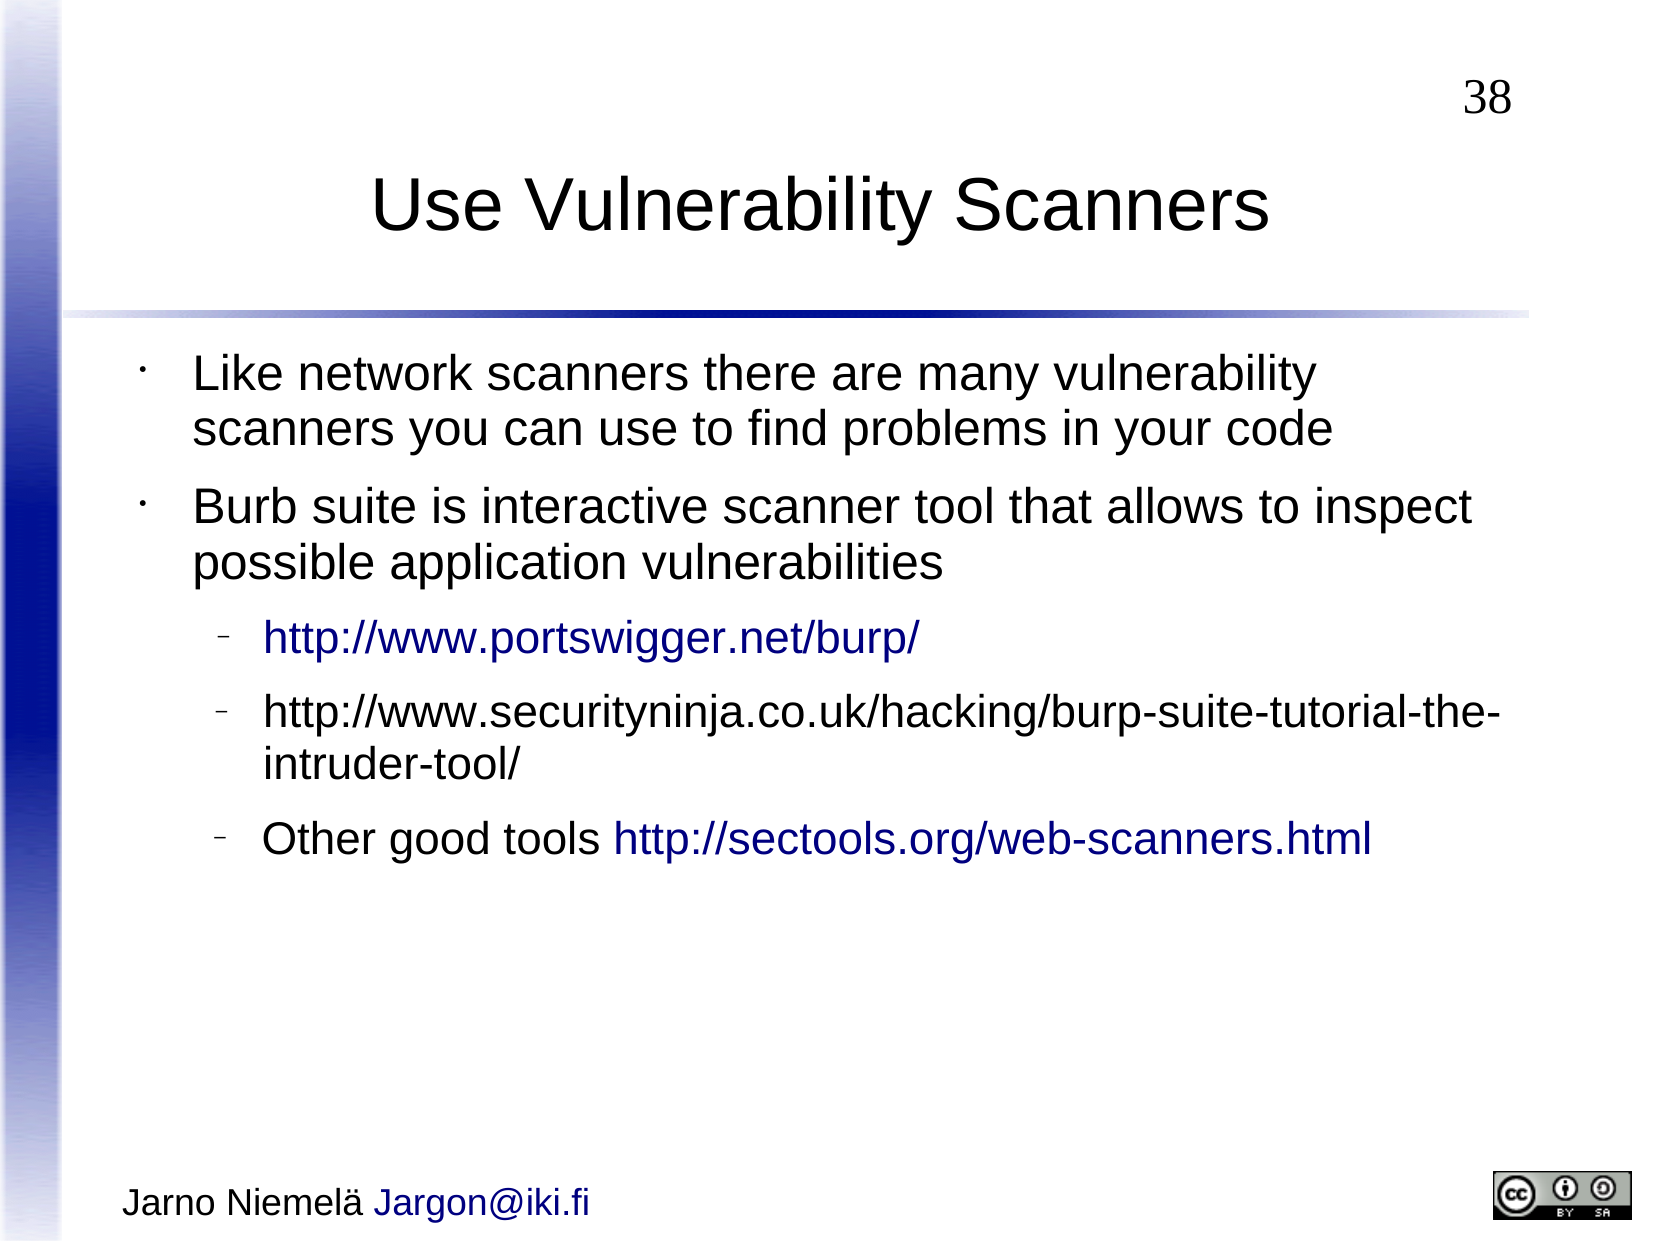

# Use Vulnerability Scanners
Like network scanners there are many vulnerability scanners you can use to find problems in your code
Burb suite is interactive scanner tool that allows to inspect possible application vulnerabilities
http://www.portswigger.net/burp/
http://www.securityninja.co.uk/hacking/burp-suite-tutorial-the-intruder-tool/
Other good tools http://sectools.org/web-scanners.html